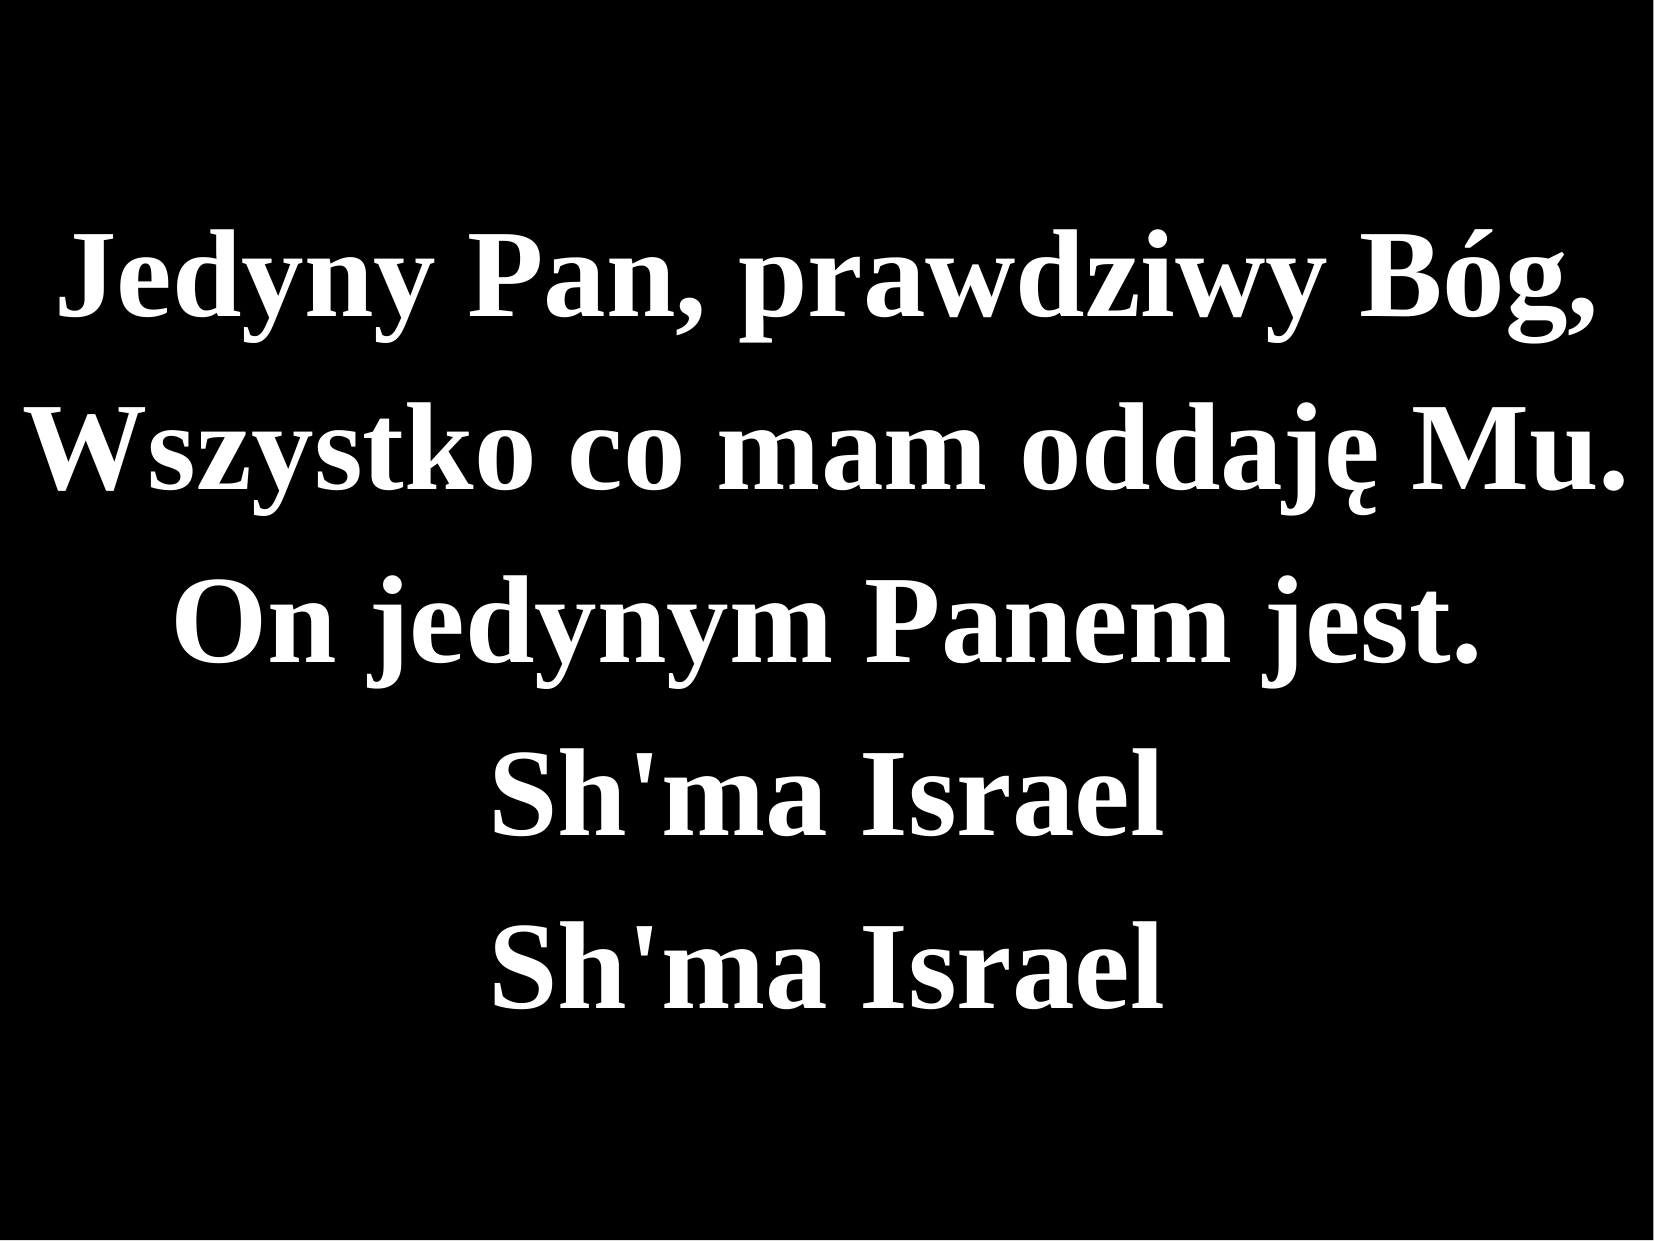

# Jedyny Pan, prawdziwy Bóg, ppp Wszystko co mam oddaję Mu. ppp On jedynym Panem jest. ppp Sh'ma Israel ppp Sh'ma Israel